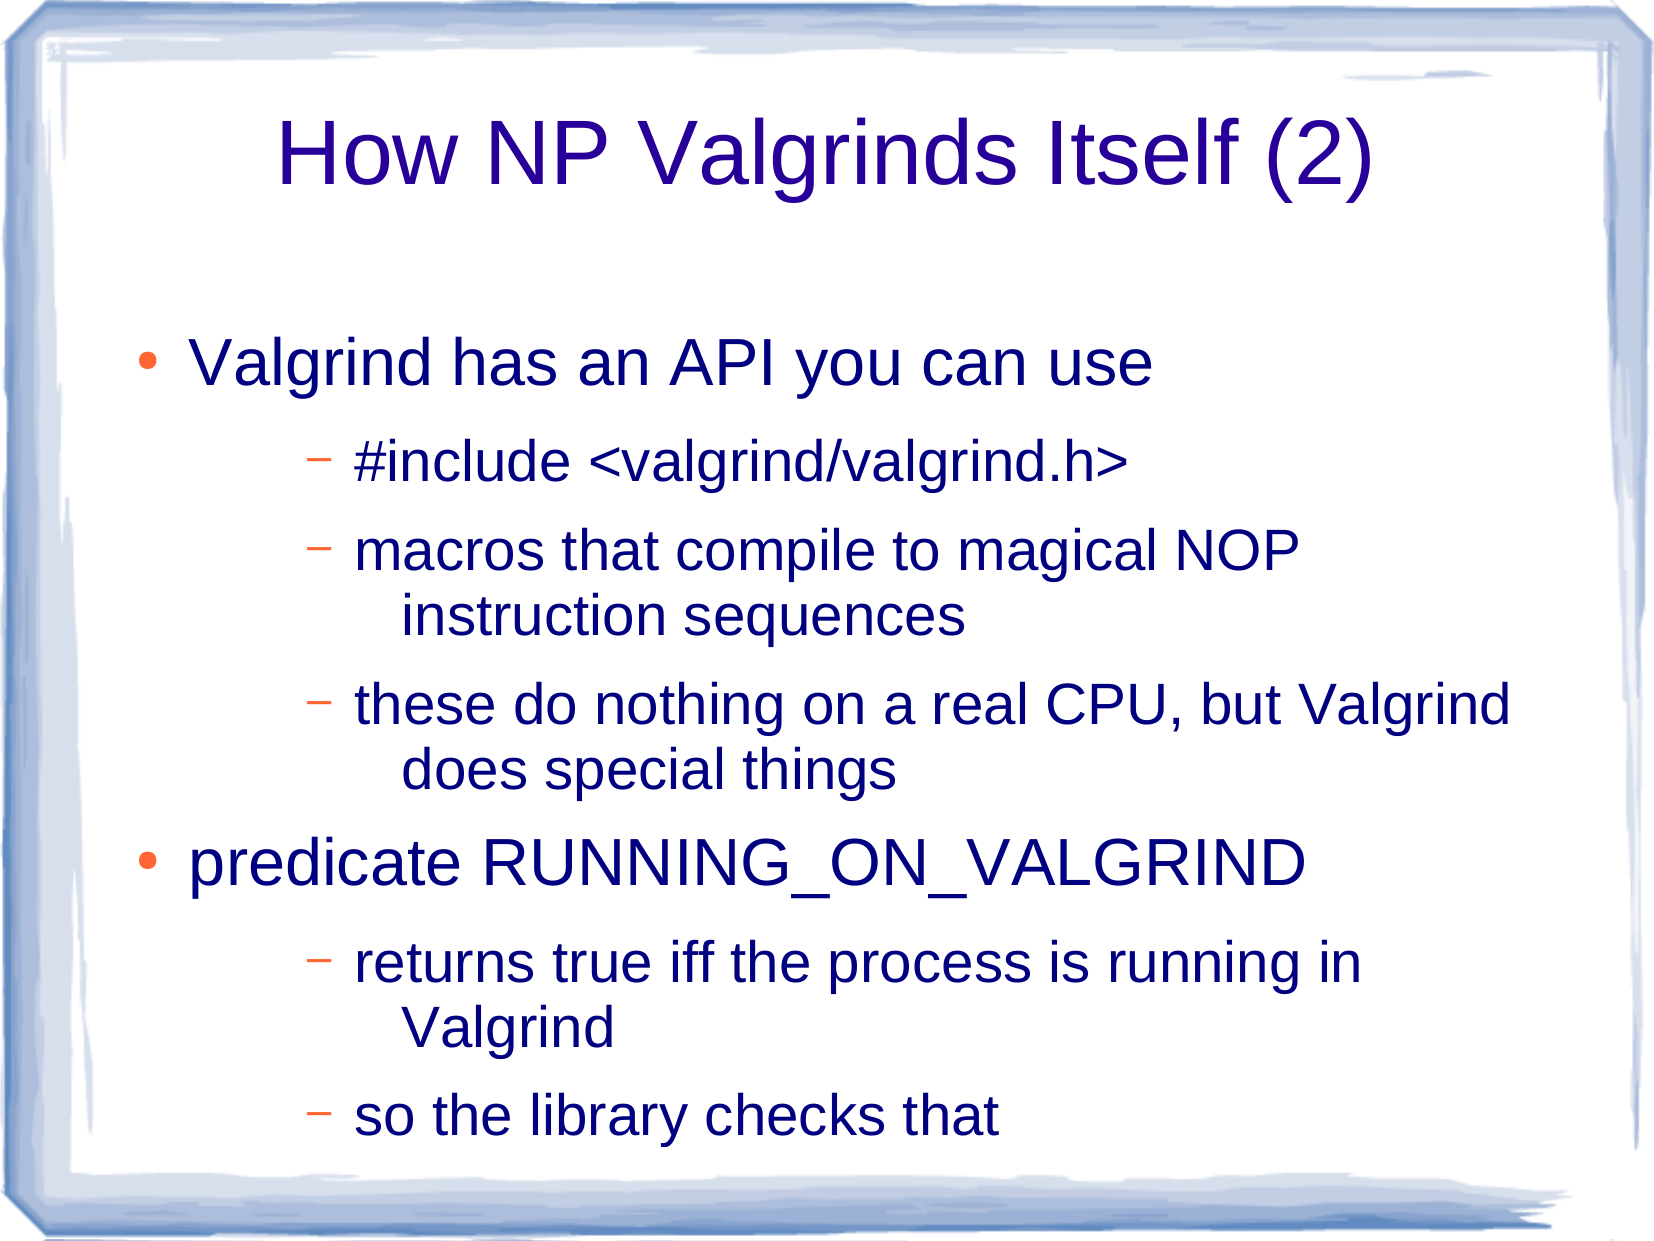

# How NP Valgrinds Itself (2)
Valgrind has an API you can use
#include <valgrind/valgrind.h>
macros that compile to magical NOP instruction sequences
these do nothing on a real CPU, but Valgrind does special things
predicate RUNNING_ON_VALGRIND
returns true iff the process is running in Valgrind
so the library checks that